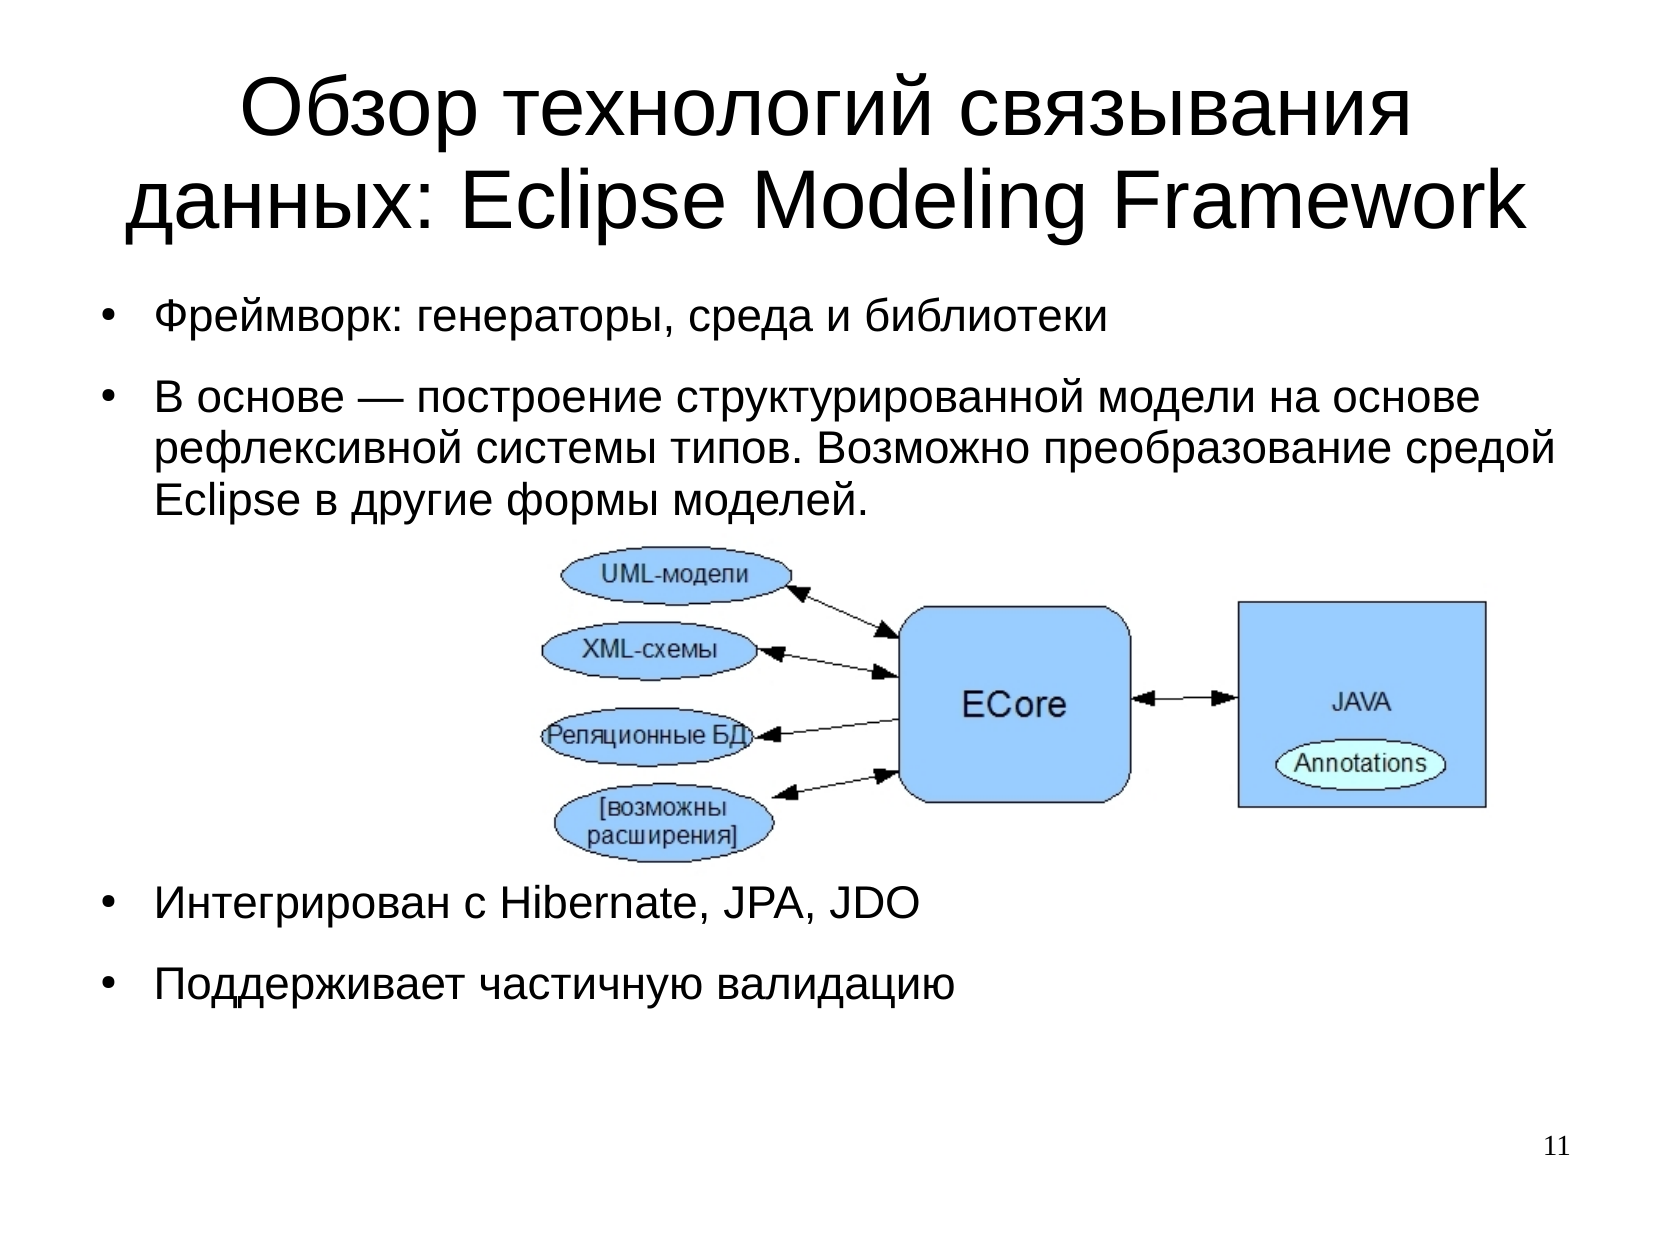

# Обзор технологий связывания данных: Eclipse Modeling Framework
Фреймворк: генераторы, среда и библиотеки
В основе — построение структурированной модели на основе рефлексивной системы типов. Возможно преобразование средой Eclipse в другие формы моделей.
Интегрирован с Hibernate, JPA, JDO
Поддерживает частичную валидацию
11